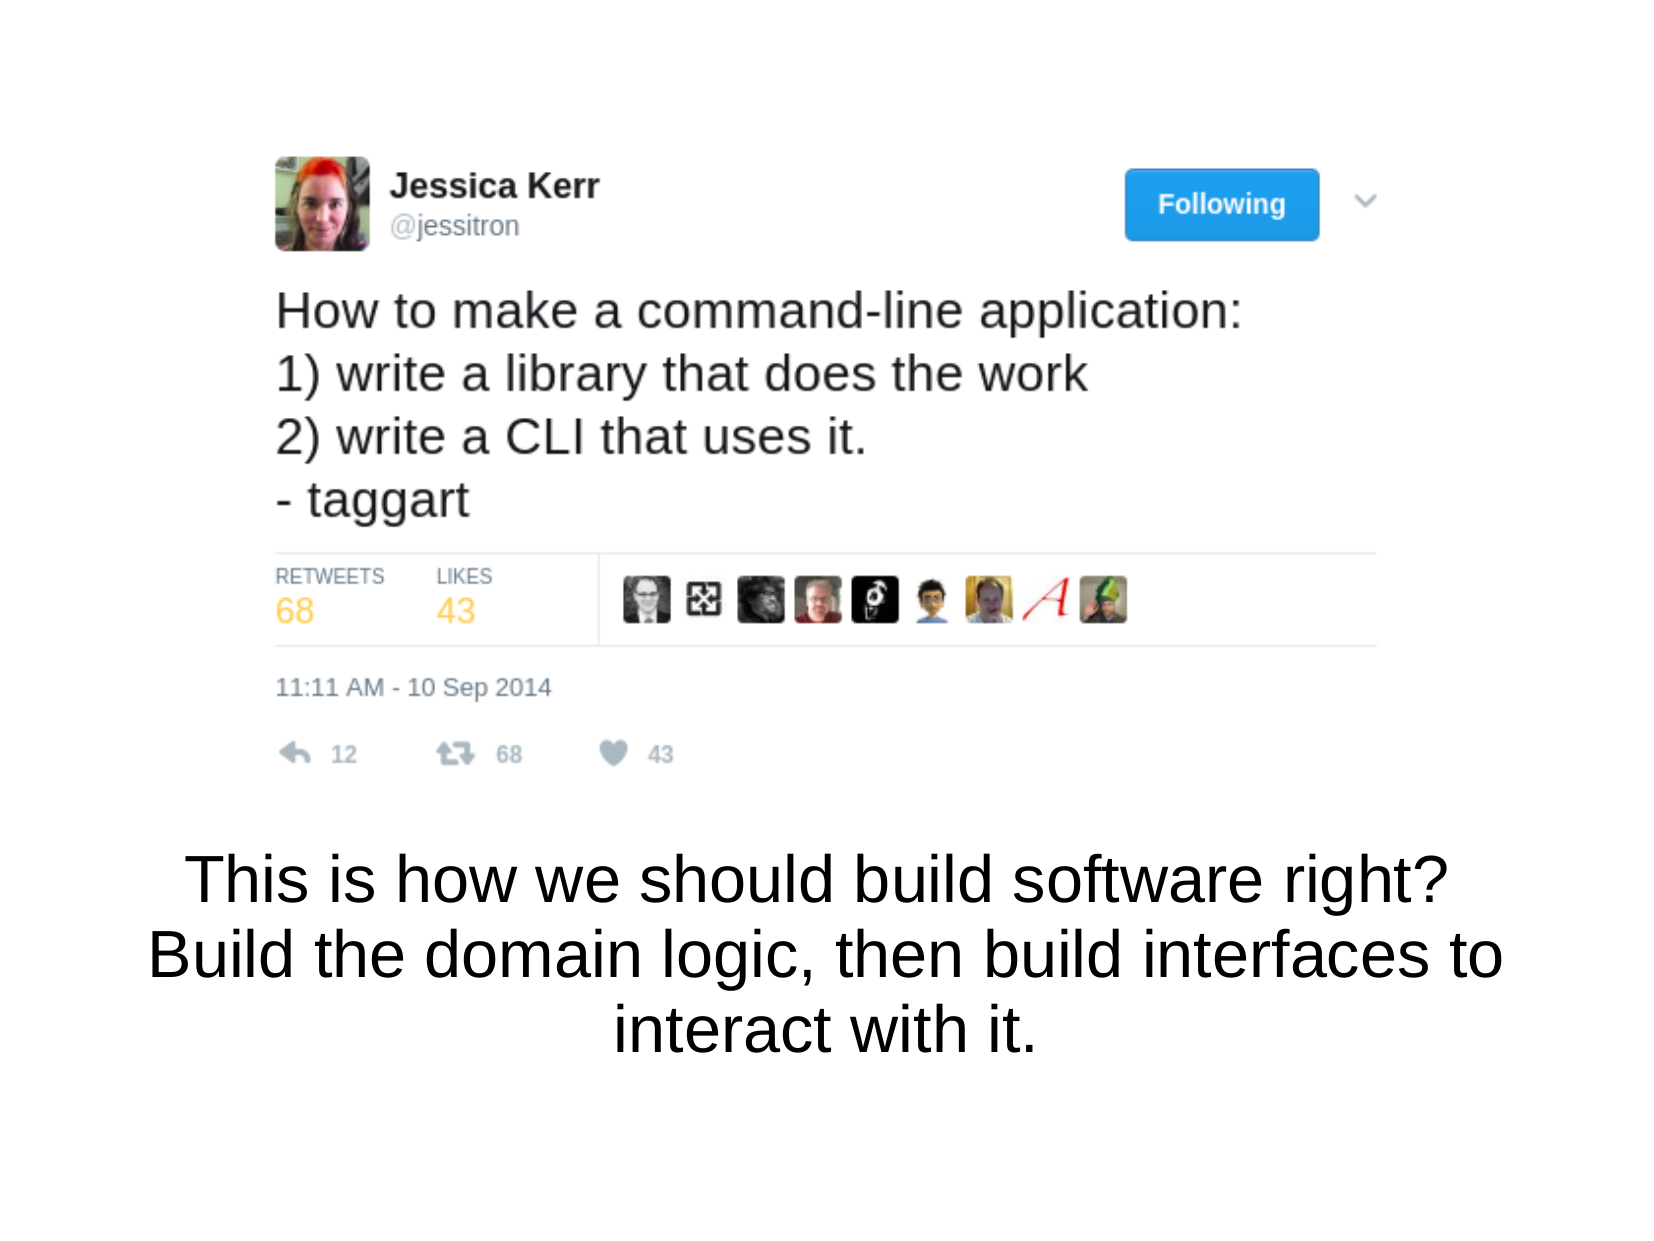

# This is how we should build software right? Build the domain logic, then build interfaces to interact with it.